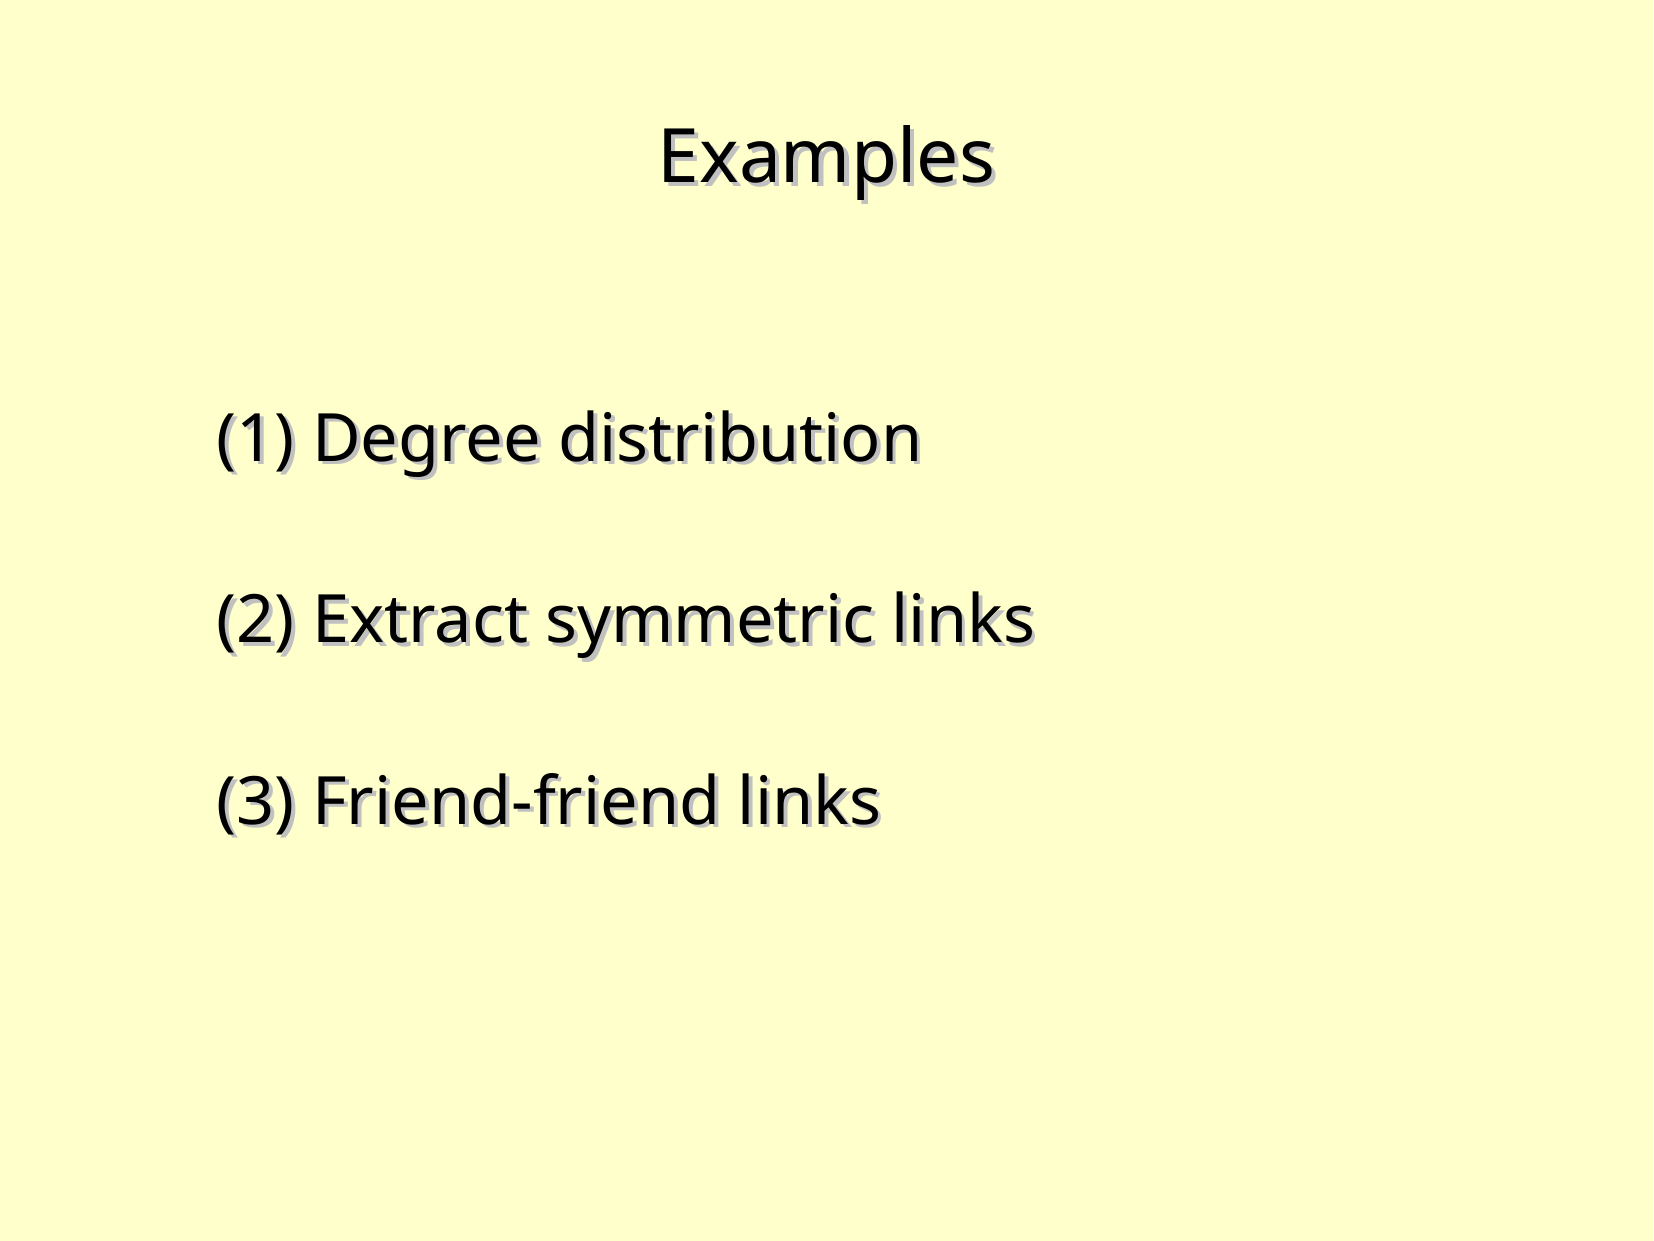

# Examples
(1) Degree distribution
(2) Extract symmetric links
(3) Friend-friend links